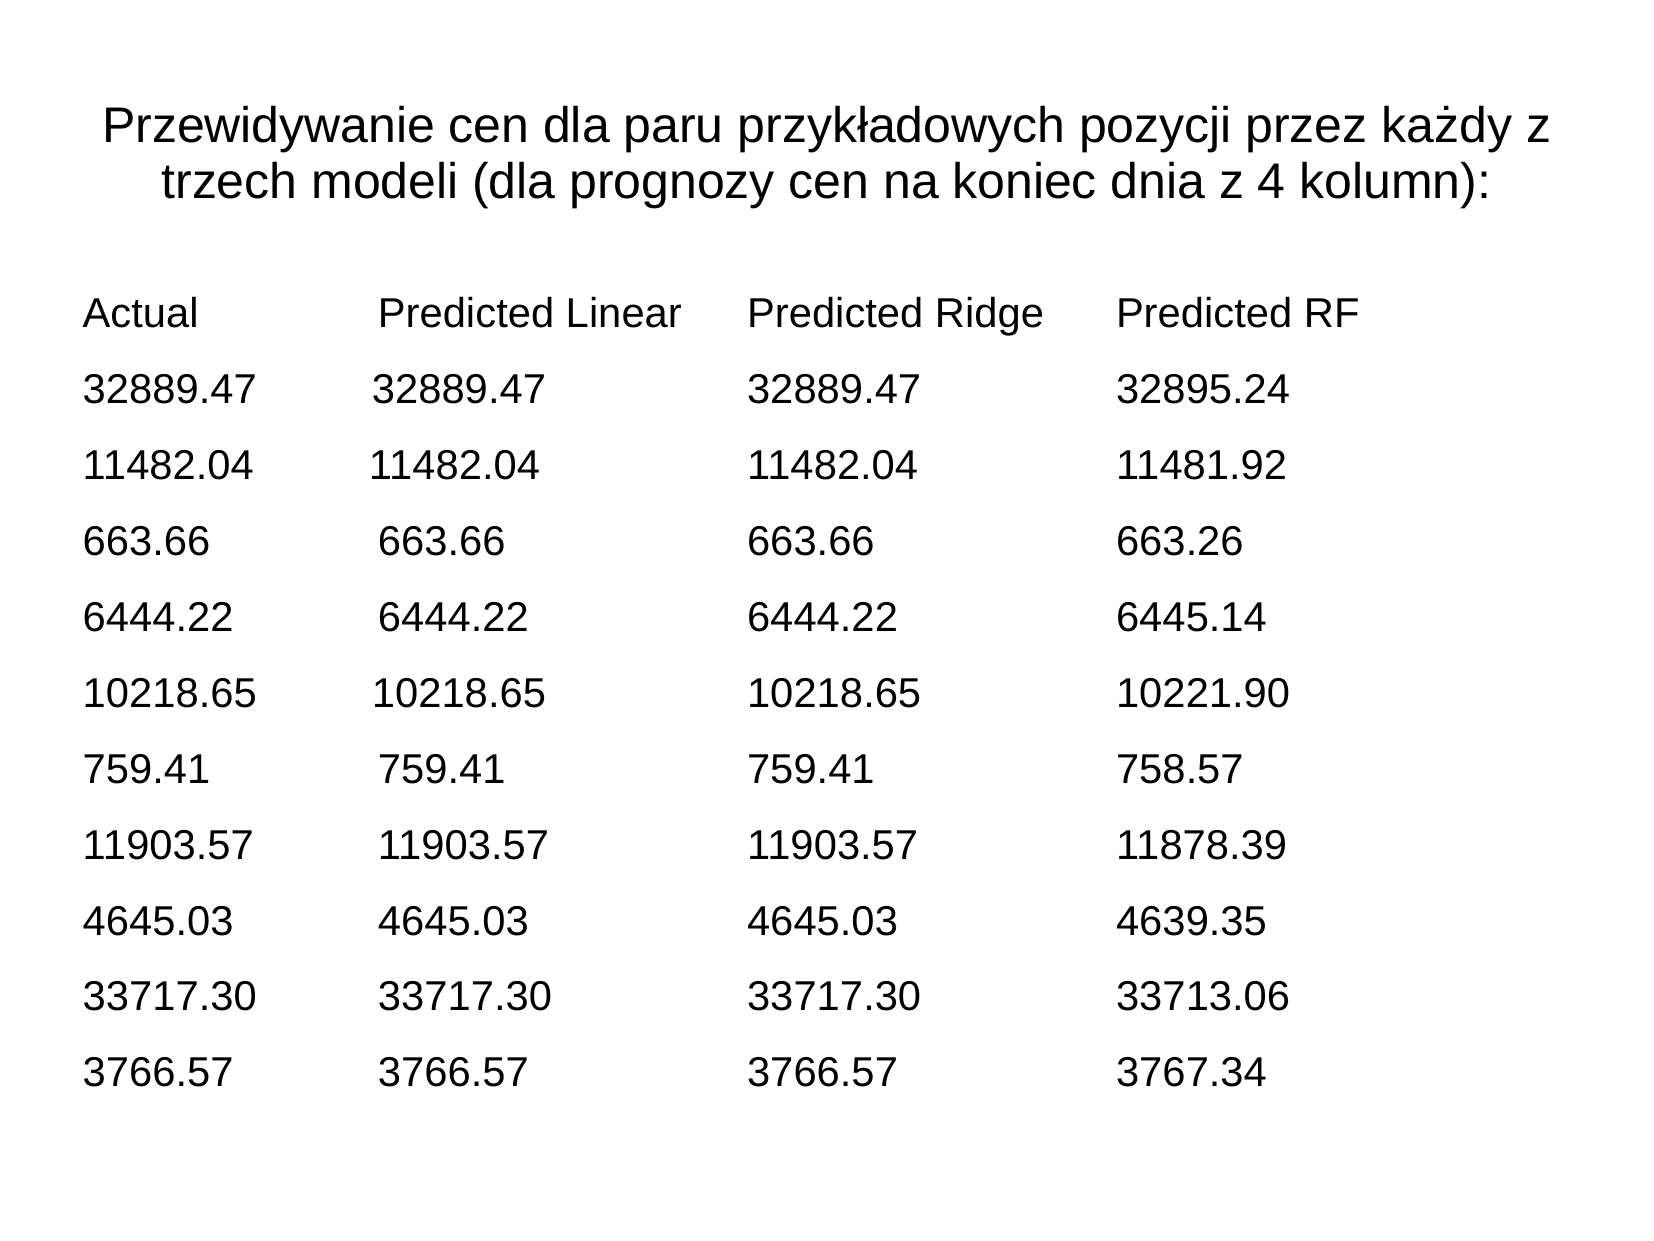

# Przewidywanie cen dla paru przykładowych pozycji przez każdy z trzech modeli (dla prognozy cen na koniec dnia z 4 kolumn):
Actual 			Predicted Linear 	Predicted Ridge 	Predicted RF
32889.47 32889.47 		32889.47 		32895.24
11482.04 11482.04 		11482.04 		11481.92
663.66 	663.66 		663.66 			663.26
6444.22 	6444.22 		6444.22 		6445.14
10218.65 10218.65 		10218.65 		10221.90
759.41 	759.41 		759.41 			758.57
11903.57 	11903.57 		11903.57 		11878.39
4645.03 	4645.03 		4645.03 		4639.35
33717.30 	33717.30 		33717.30 		33713.06
3766.57 	3766.57 		3766.57 		3767.34